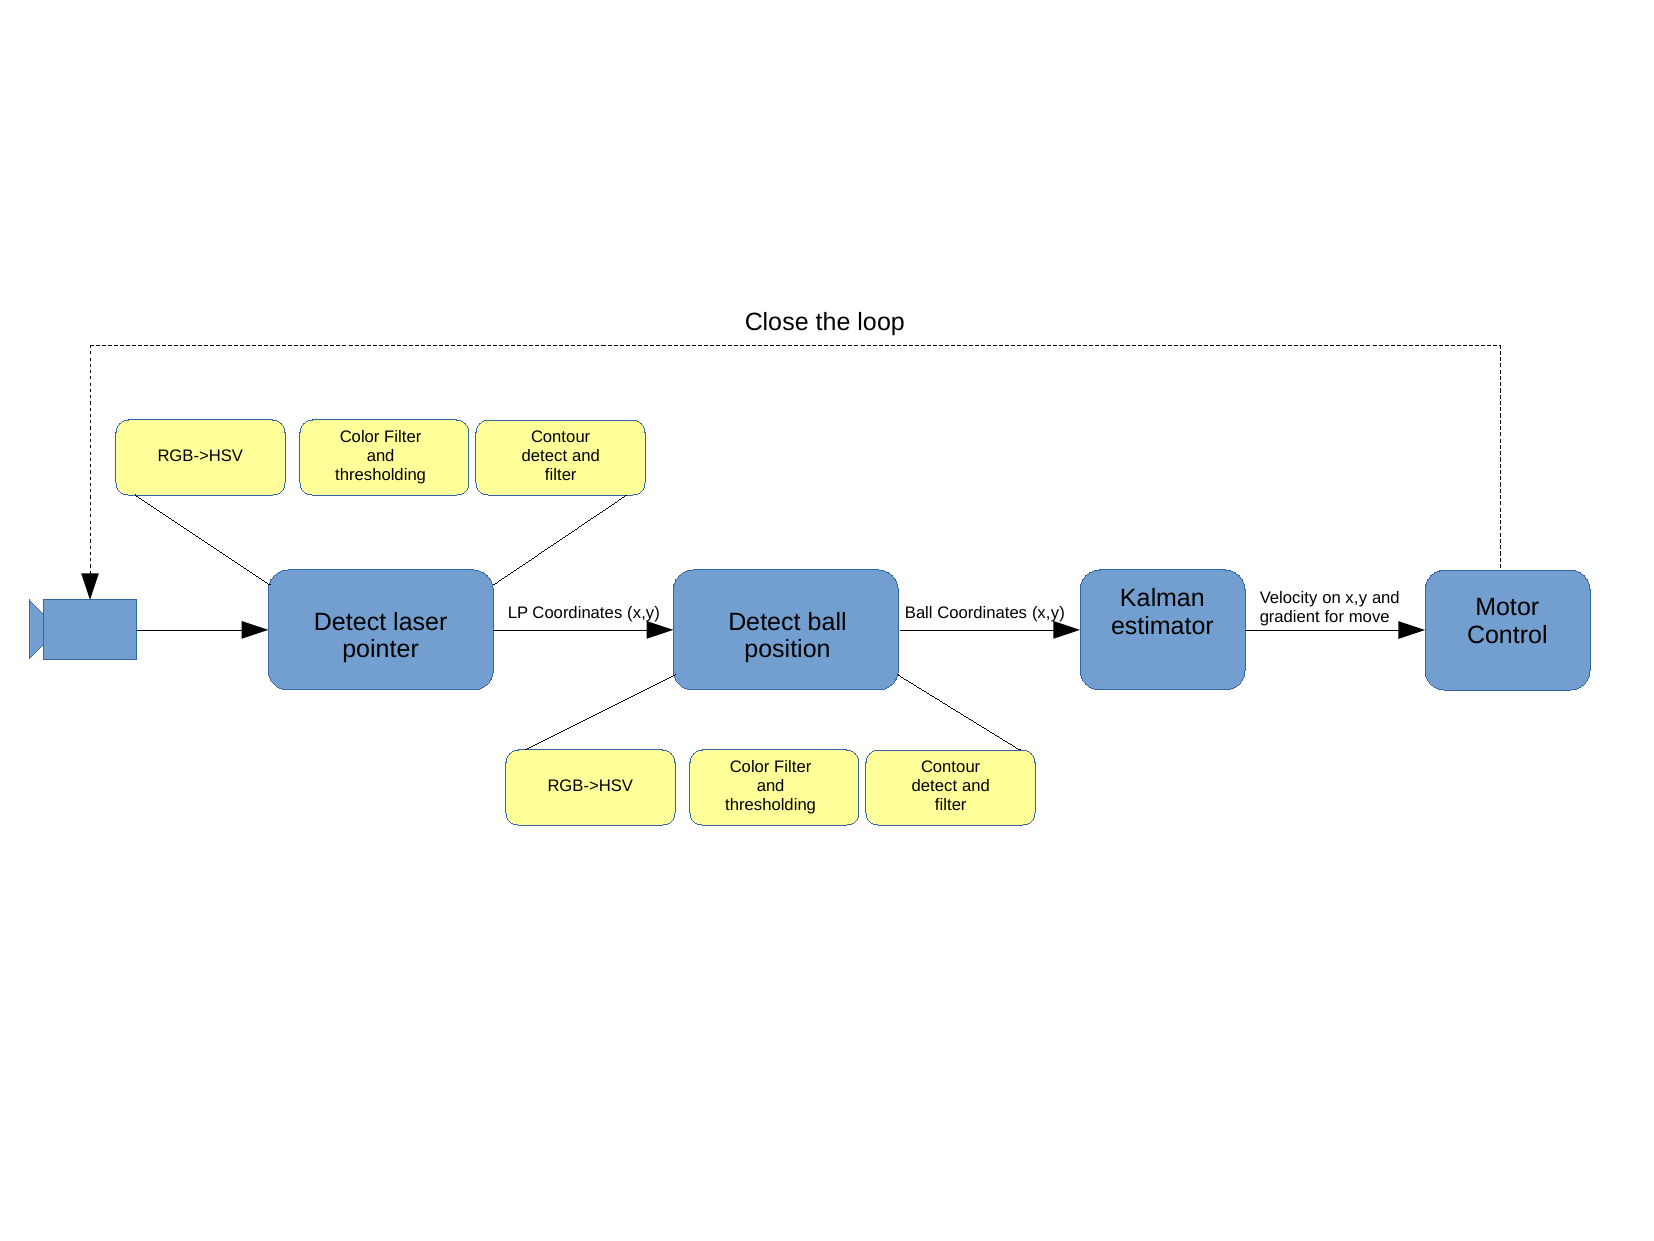

Close the loop
Color Filter and thresholding
Contour detect and filter
RGB->HSV
Kalman estimator
Velocity on x,y and gradient for move
Motor Control
LP Coordinates (x,y)
Ball Coordinates (x,y)
Detect laser pointer
Detect ball position
Color Filter and thresholding
Contour detect and filter
RGB->HSV